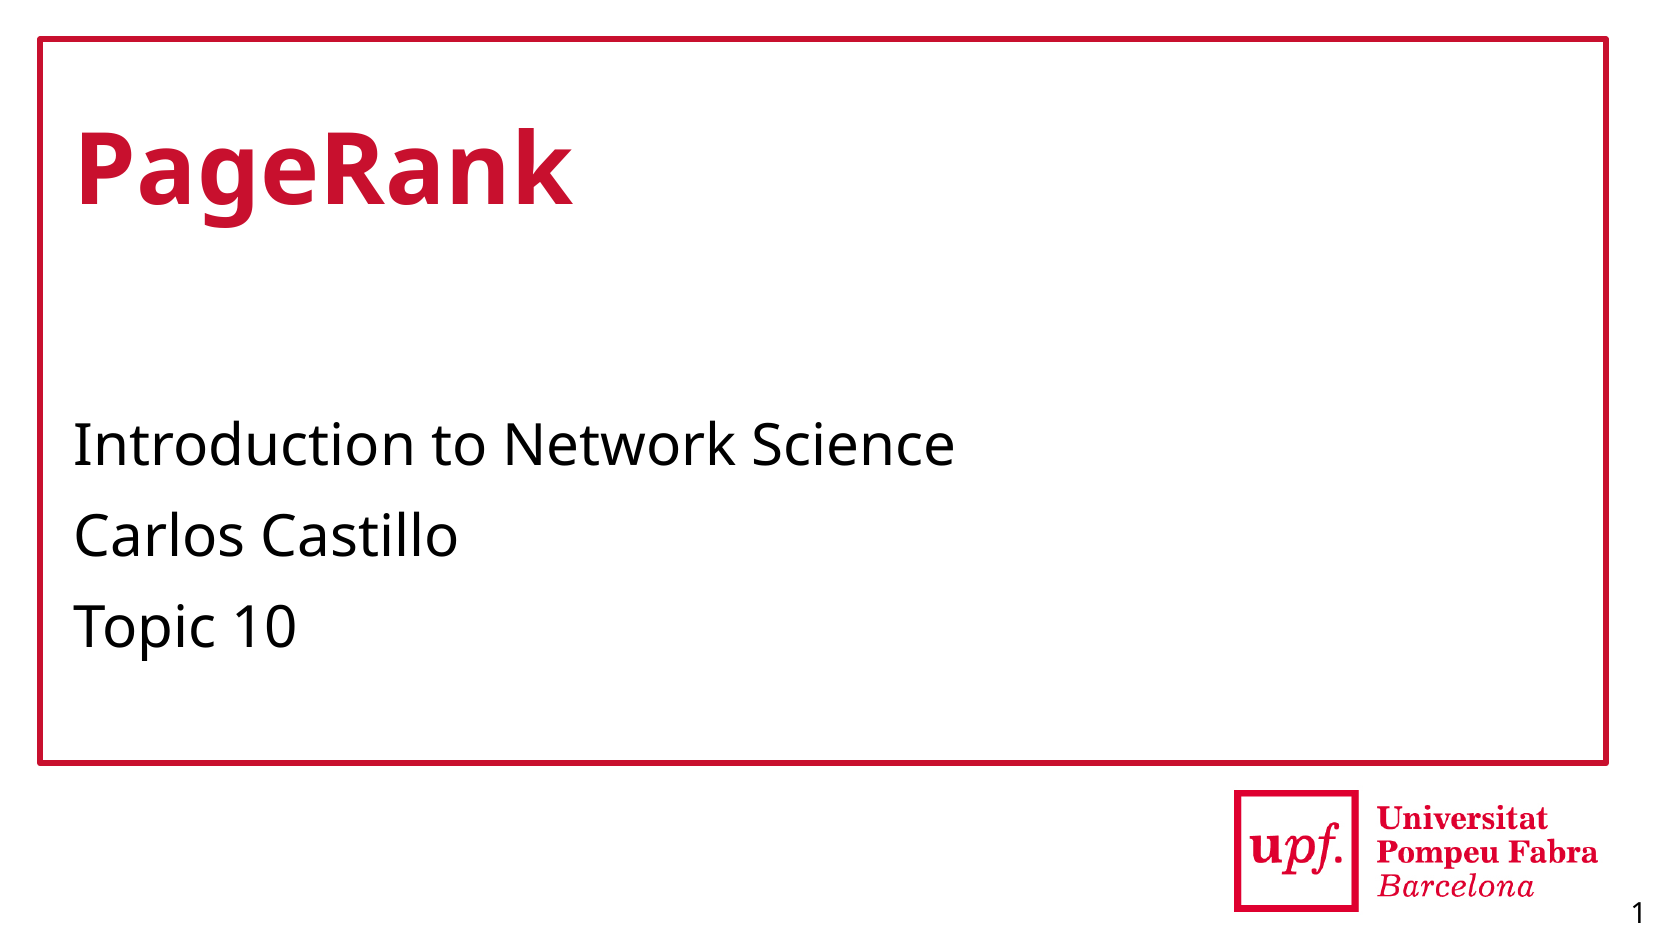

PageRank
Introduction to Network Science
Carlos Castillo
Topic 10
1